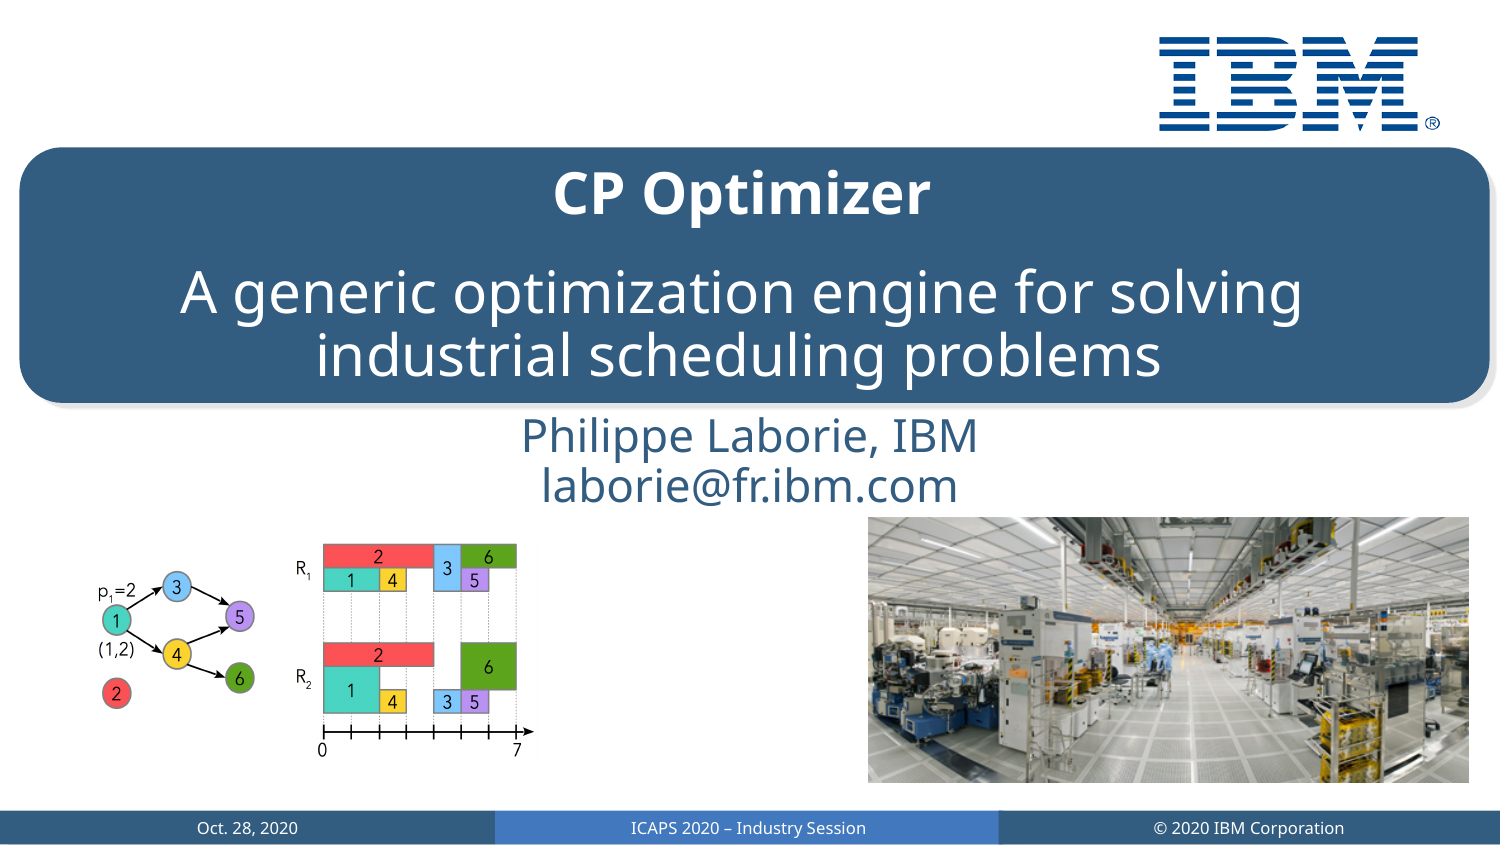

# CP Optimizer A generic optimization engine for solving industrial scheduling problems Philippe Laborie, IBM laborie@fr.ibm.com